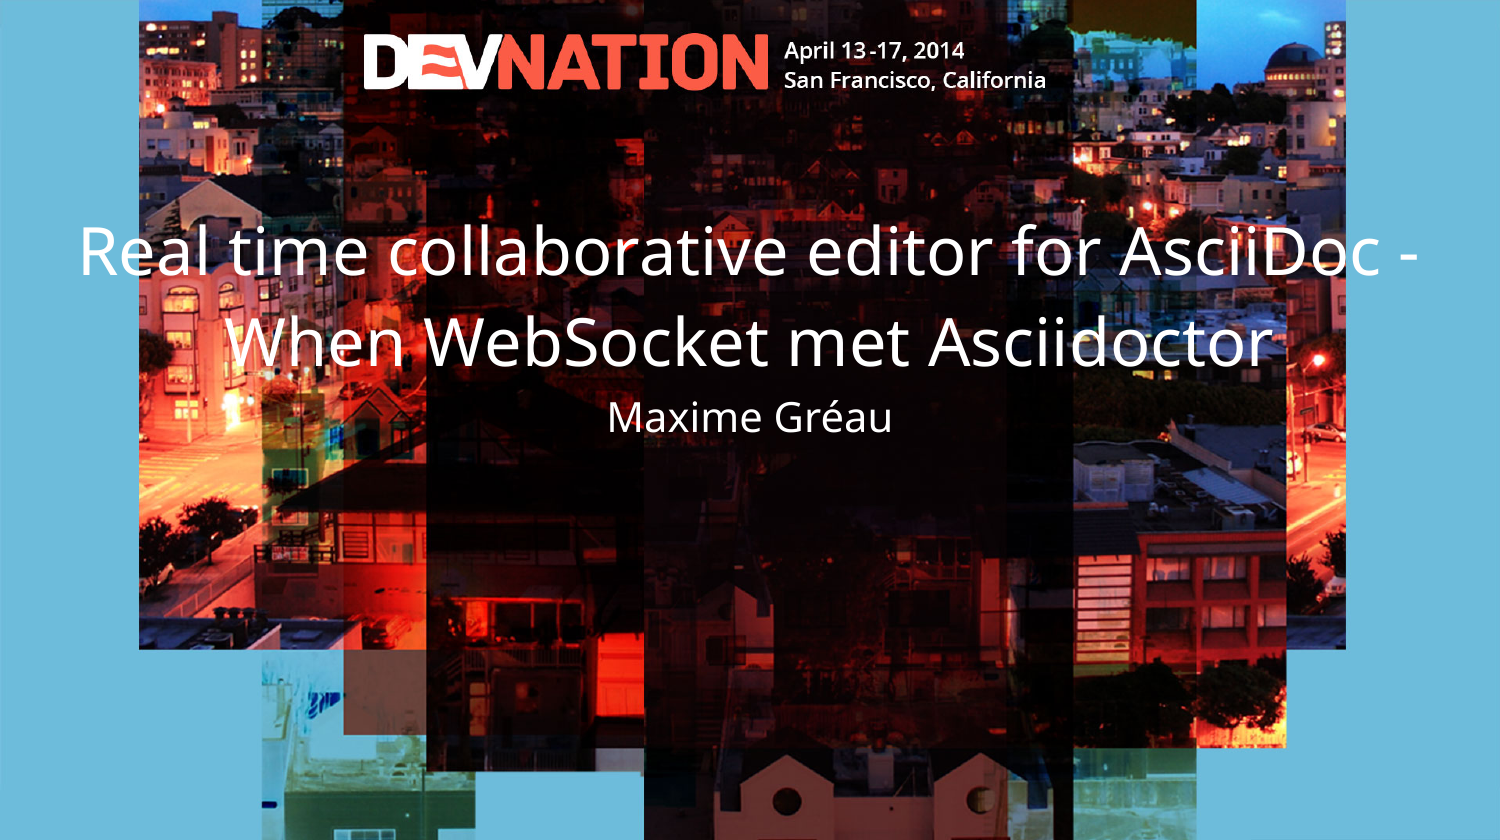

# Real time collaborative editor for AsciiDoc - When WebSocket met Asciidoctor
Maxime Gréau